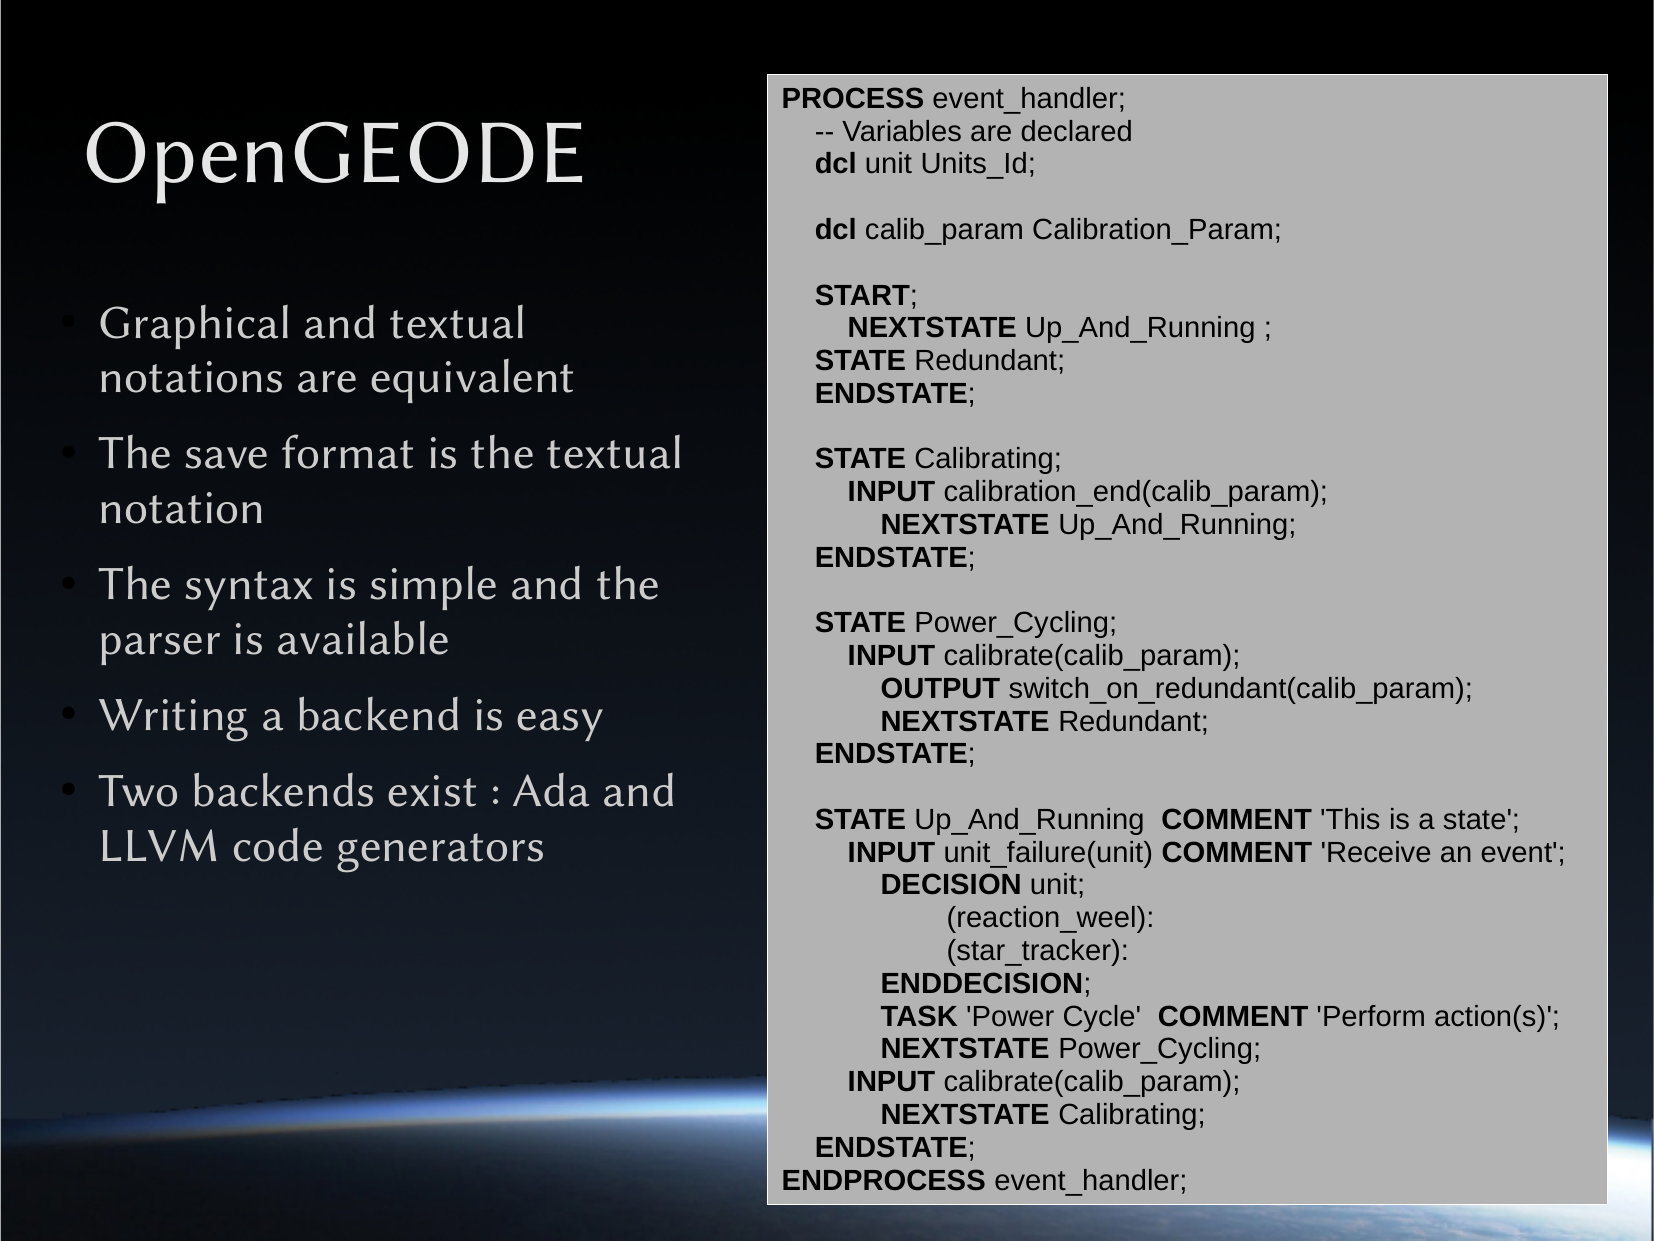

# OpenGEODE
| PROCESS event\_handler; -- Variables are declared dcl unit Units\_Id; dcl calib\_param Calibration\_Param; START; NEXTSTATE Up\_And\_Running ; STATE Redundant; ENDSTATE; STATE Calibrating; INPUT calibration\_end(calib\_param); NEXTSTATE Up\_And\_Running; ENDSTATE; STATE Power\_Cycling; INPUT calibrate(calib\_param); OUTPUT switch\_on\_redundant(calib\_param); NEXTSTATE Redundant; ENDSTATE; STATE Up\_And\_Running COMMENT 'This is a state'; INPUT unit\_failure(unit) COMMENT 'Receive an event'; DECISION unit; (reaction\_weel): (star\_tracker): ENDDECISION; TASK 'Power Cycle' COMMENT 'Perform action(s)'; NEXTSTATE Power\_Cycling; INPUT calibrate(calib\_param); NEXTSTATE Calibrating; ENDSTATE; ENDPROCESS event\_handler; |
| --- |
Graphical and textual notations are equivalent
The save format is the textual notation
The syntax is simple and the parser is available
Writing a backend is easy
Two backends exist : Ada and LLVM code generators